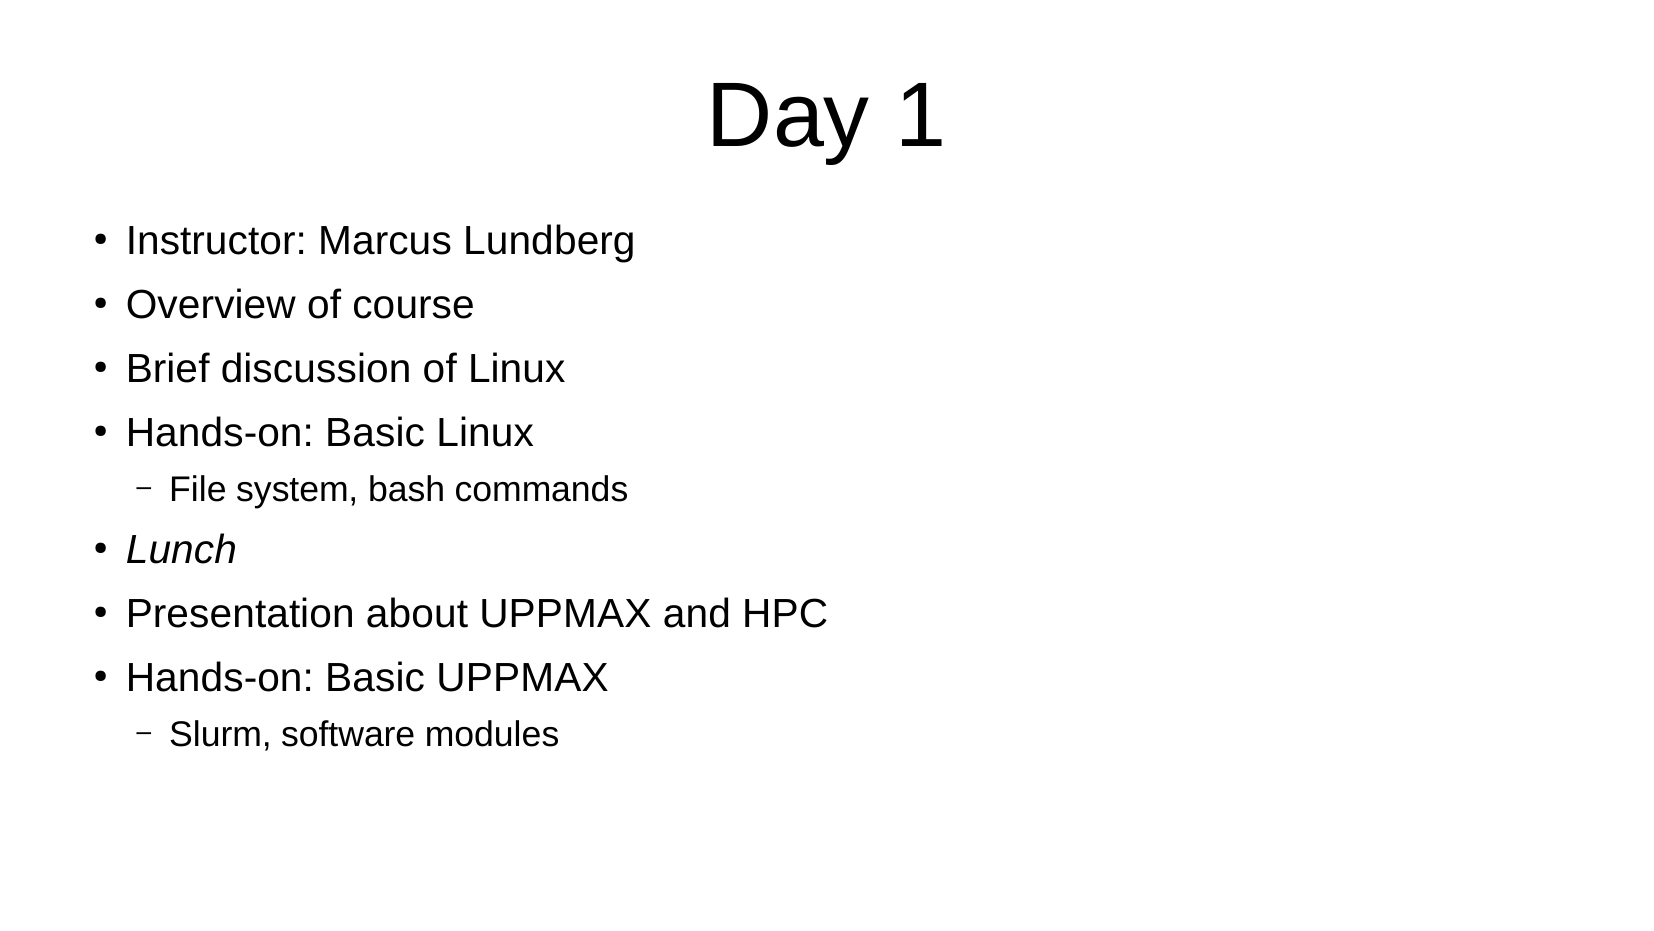

# Day 1
Instructor: Marcus Lundberg
Overview of course
Brief discussion of Linux
Hands-on: Basic Linux
File system, bash commands
Lunch
Presentation about UPPMAX and HPC
Hands-on: Basic UPPMAX
Slurm, software modules